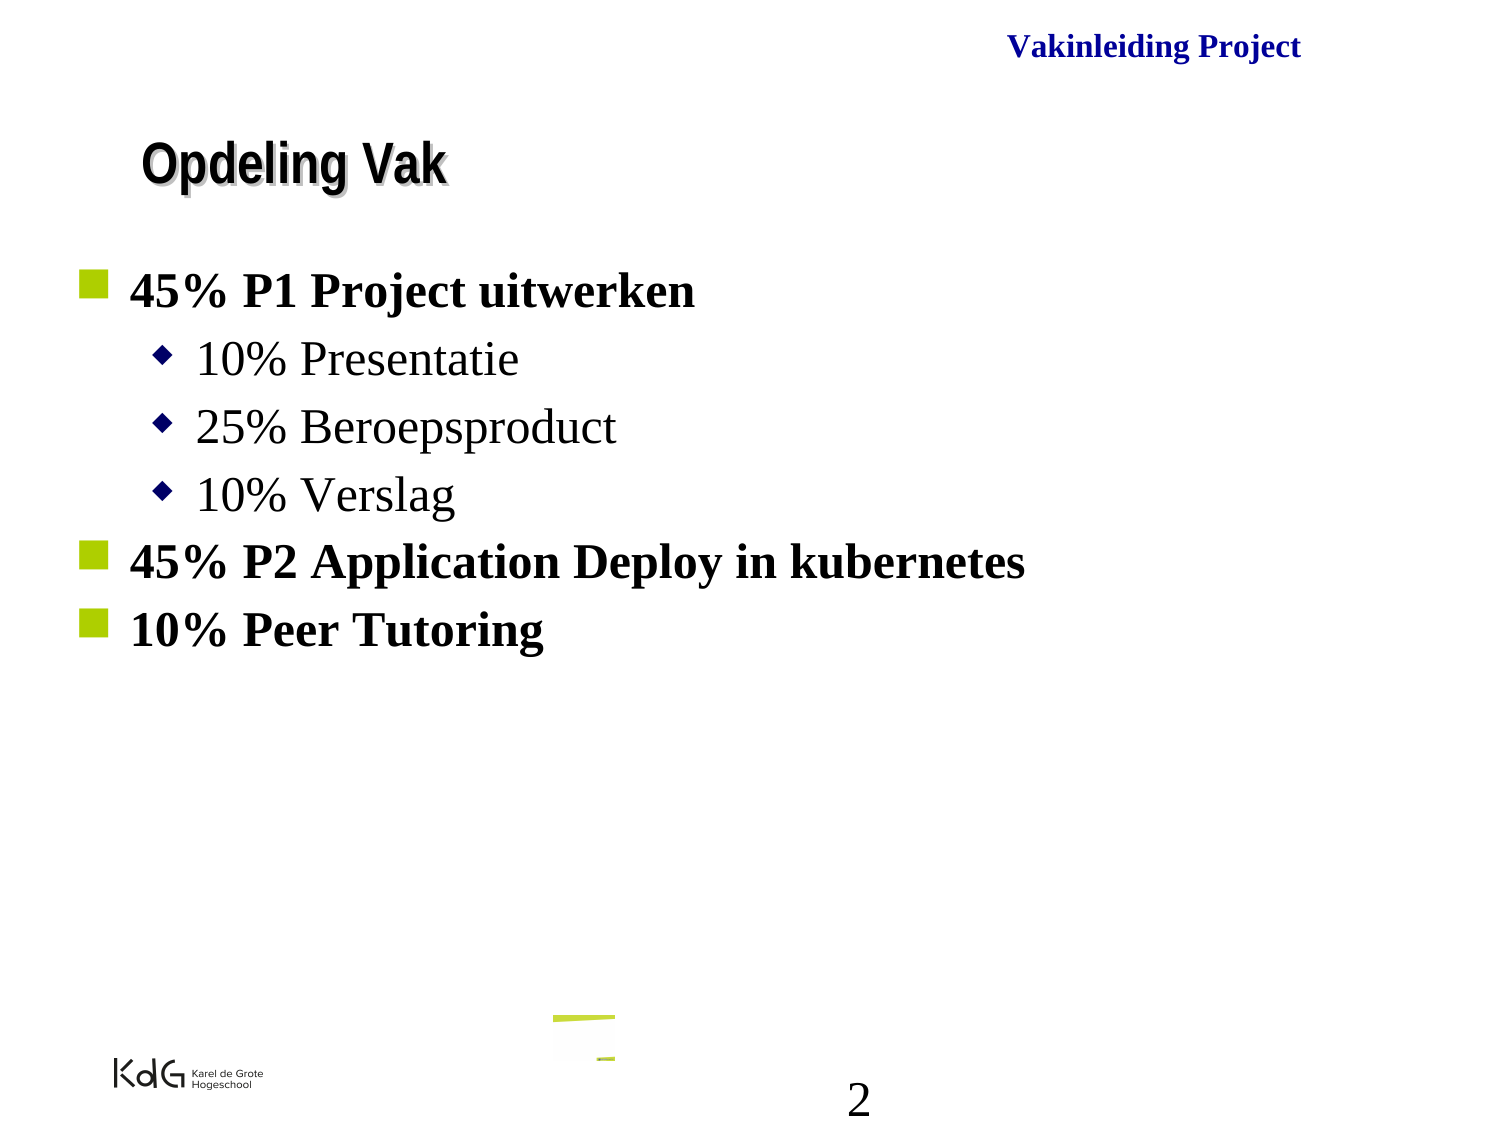

# Opdeling Vak
45% P1 Project uitwerken
10% Presentatie
25% Beroepsproduct
10% Verslag
45% P2 Application Deploy in kubernetes
10% Peer Tutoring